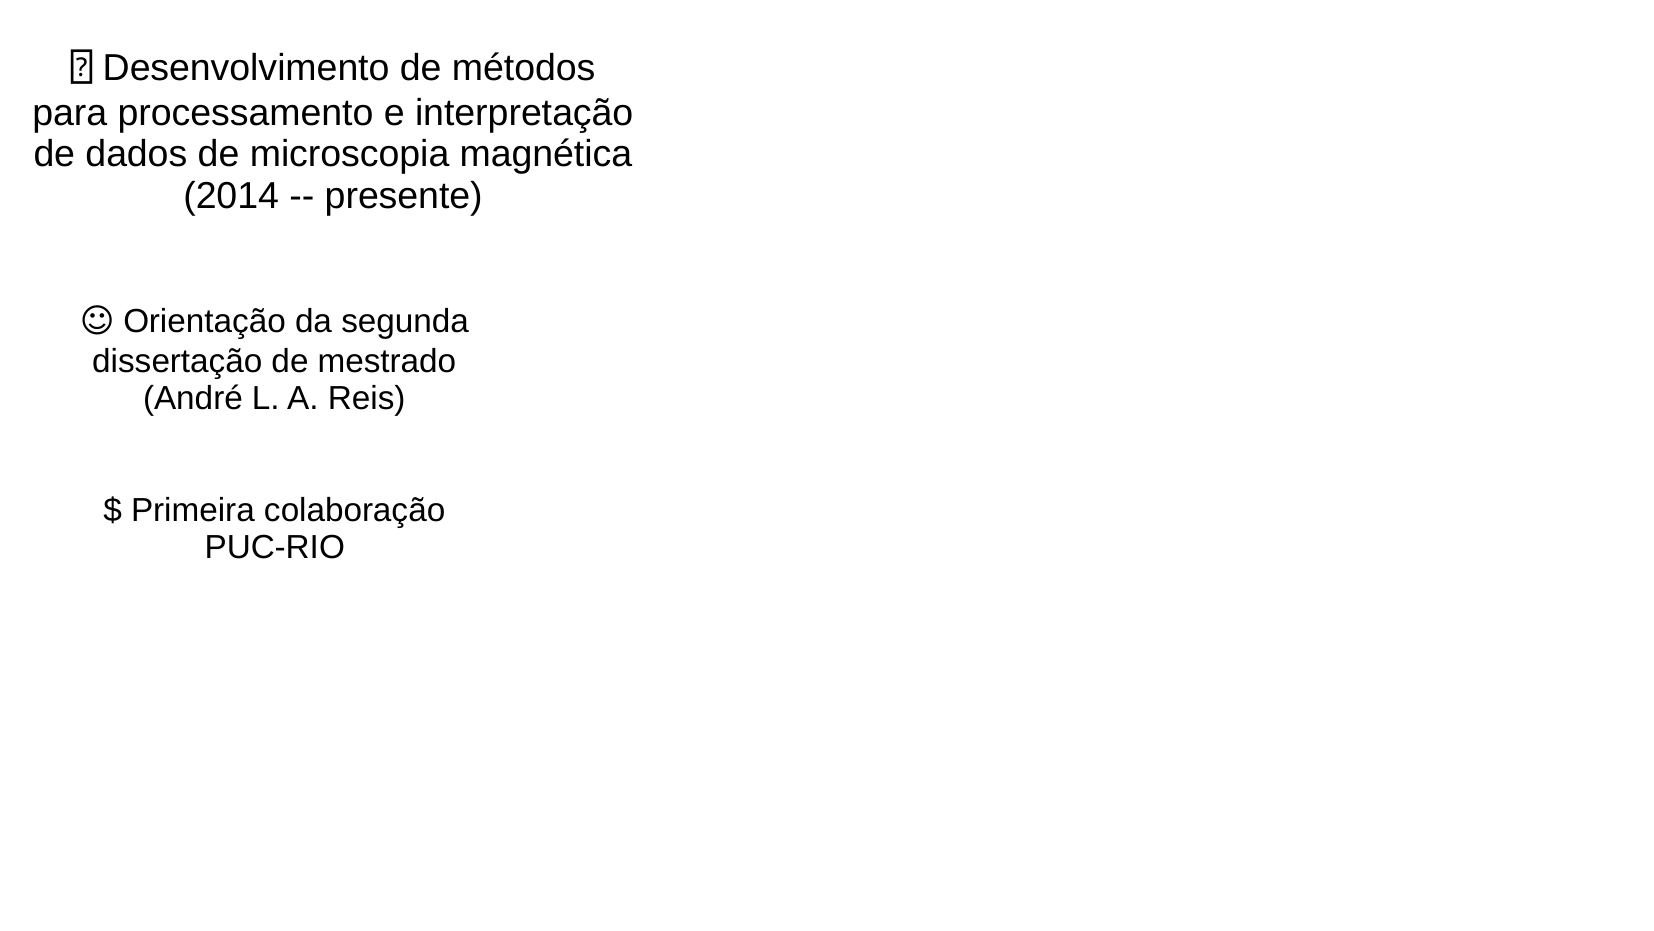

⍰ Desenvolvimento de métodos para processamento e interpretação de dados de microscopia magnética
(2014 -- presente)
☺ Orientação da segunda dissertação de mestrado
(André L. A. Reis)
$ Primeira colaboração
PUC-RIO